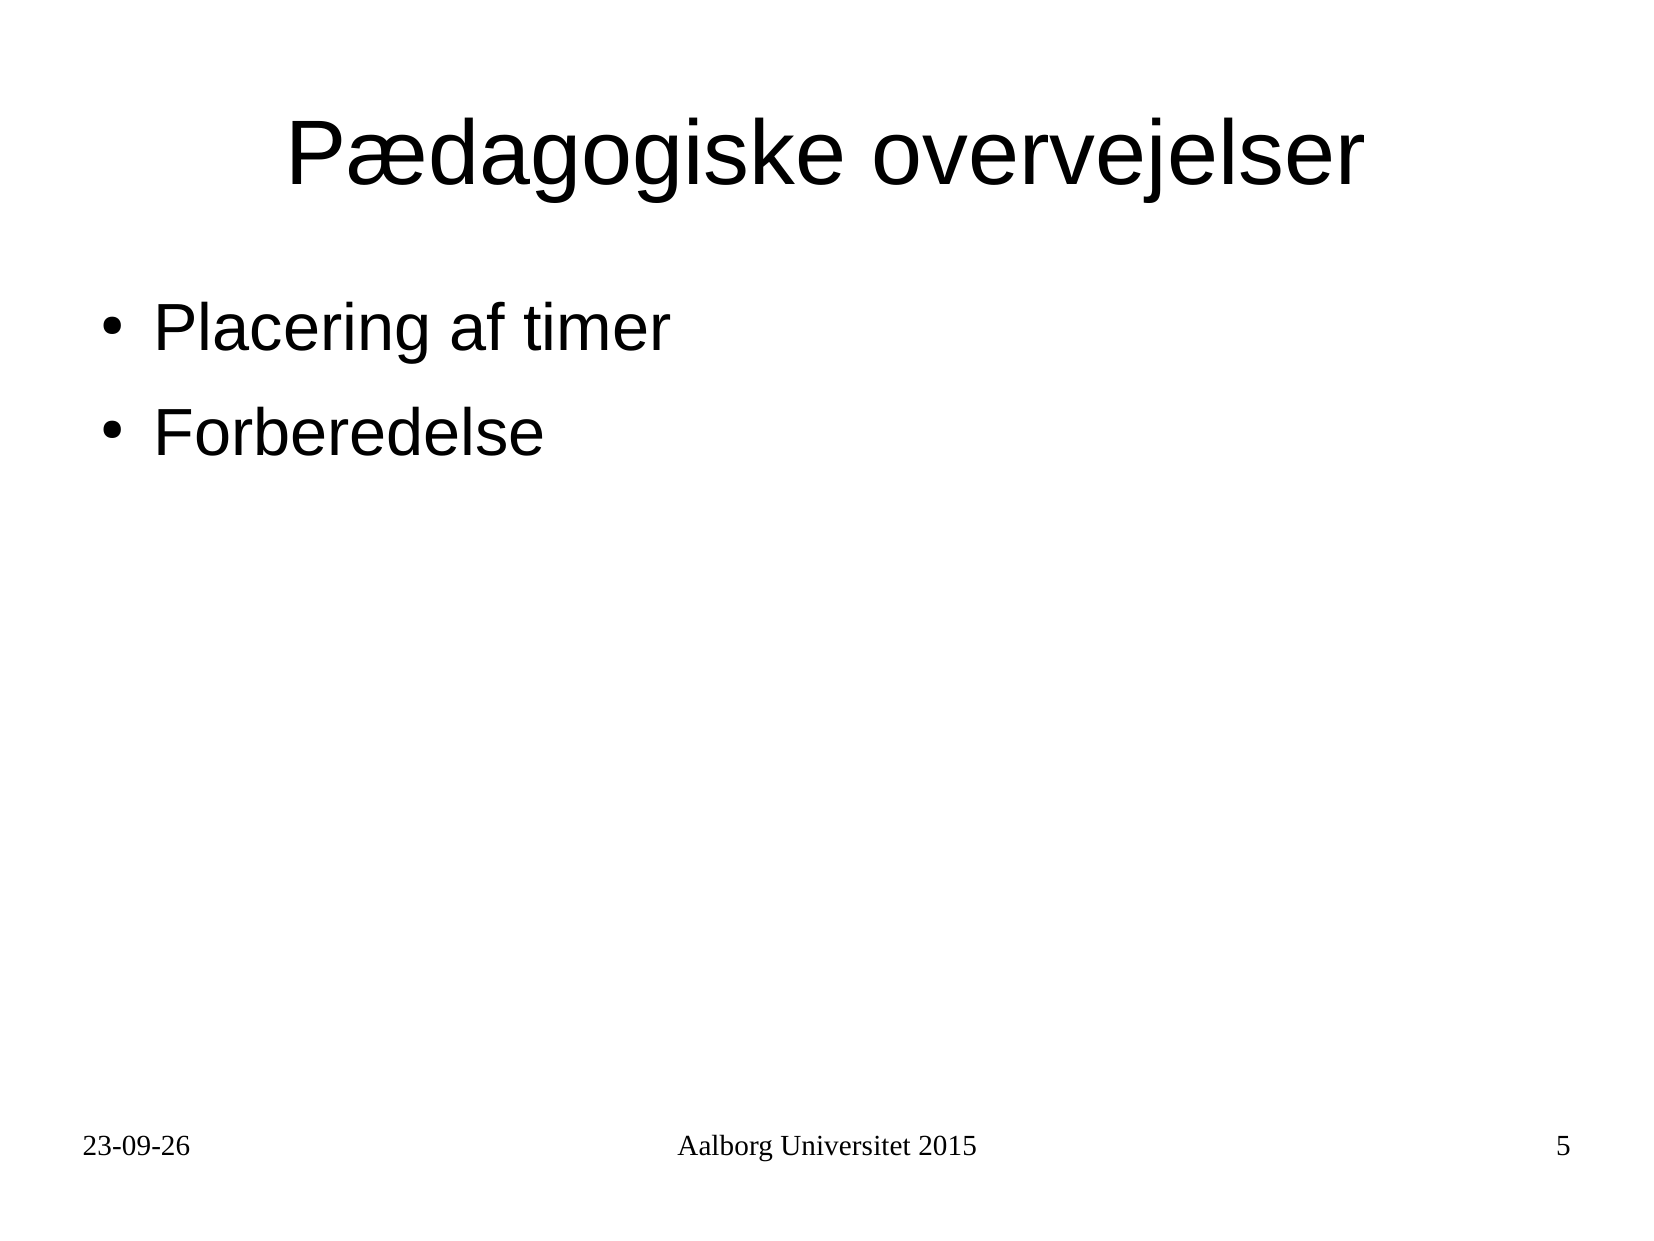

# Pædagogiske overvejelser
Placering af timer
Forberedelse
Aalborg Universitet 2015
5